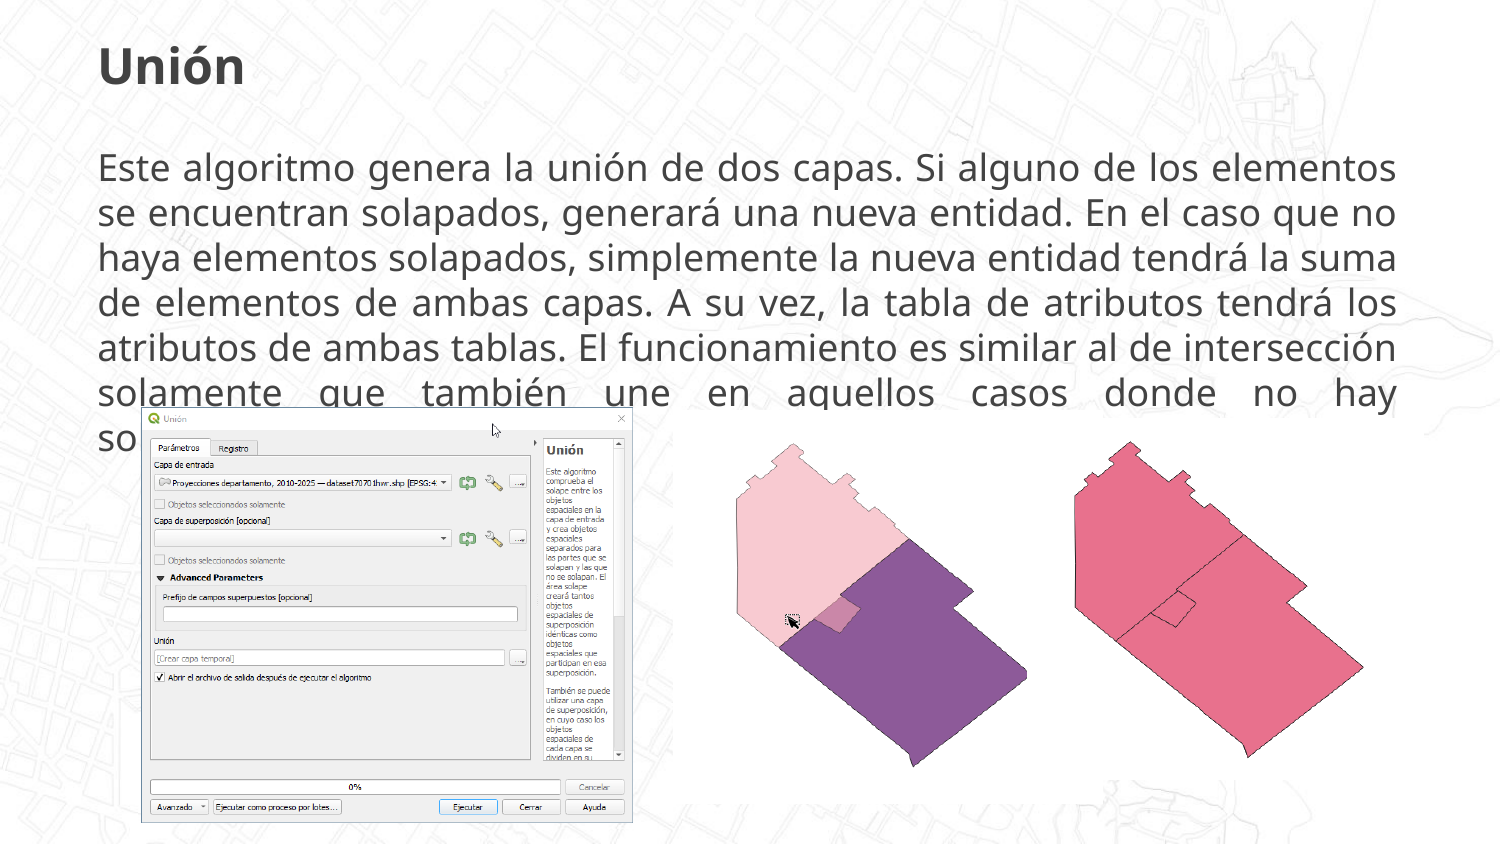

Unión
Este algoritmo genera la unión de dos capas. Si alguno de los elementos se encuentran solapados, generará una nueva entidad. En el caso que no haya elementos solapados, simplemente la nueva entidad tendrá la suma de elementos de ambas capas. A su vez, la tabla de atributos tendrá los atributos de ambas tablas. El funcionamiento es similar al de intersección solamente que también une en aquellos casos donde no hay solapamiento.